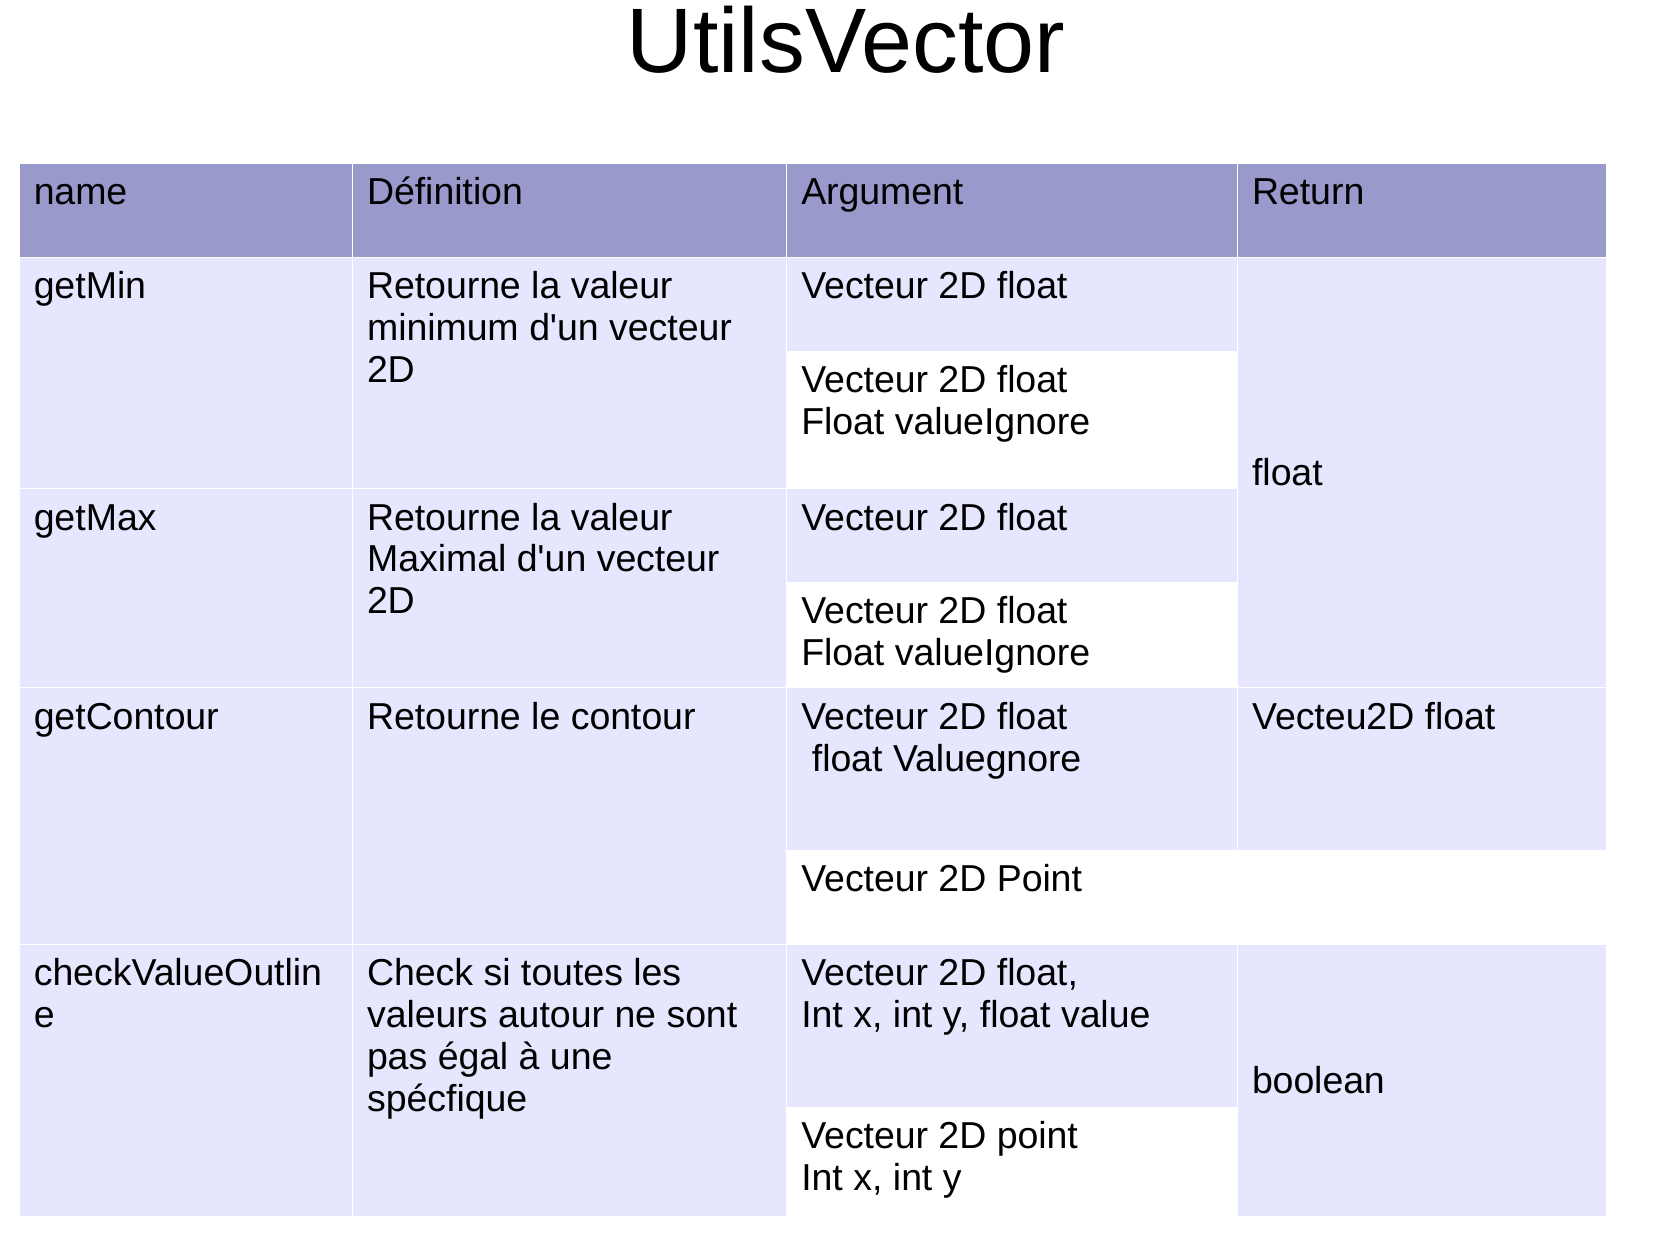

# UtilsVector
| name | Définition | Argument | Return |
| --- | --- | --- | --- |
| getMin | Retourne la valeur minimum d'un vecteur 2D | Vecteur 2D float | float |
| | | Vecteur 2D float Float valueIgnore | |
| getMax | Retourne la valeur Maximal d'un vecteur 2D | Vecteur 2D float | |
| | | Vecteur 2D float Float valueIgnore | |
| getContour | Retourne le contour | Vecteur 2D float float Valuegnore | Vecteu2D float |
| | | Vecteur 2D Point | |
| checkValueOutline | Check si toutes les valeurs autour ne sont pas égal à une spécfique | Vecteur 2D float, Int x, int y, float value | boolean |
| | | Vecteur 2D point Int x, int y | |